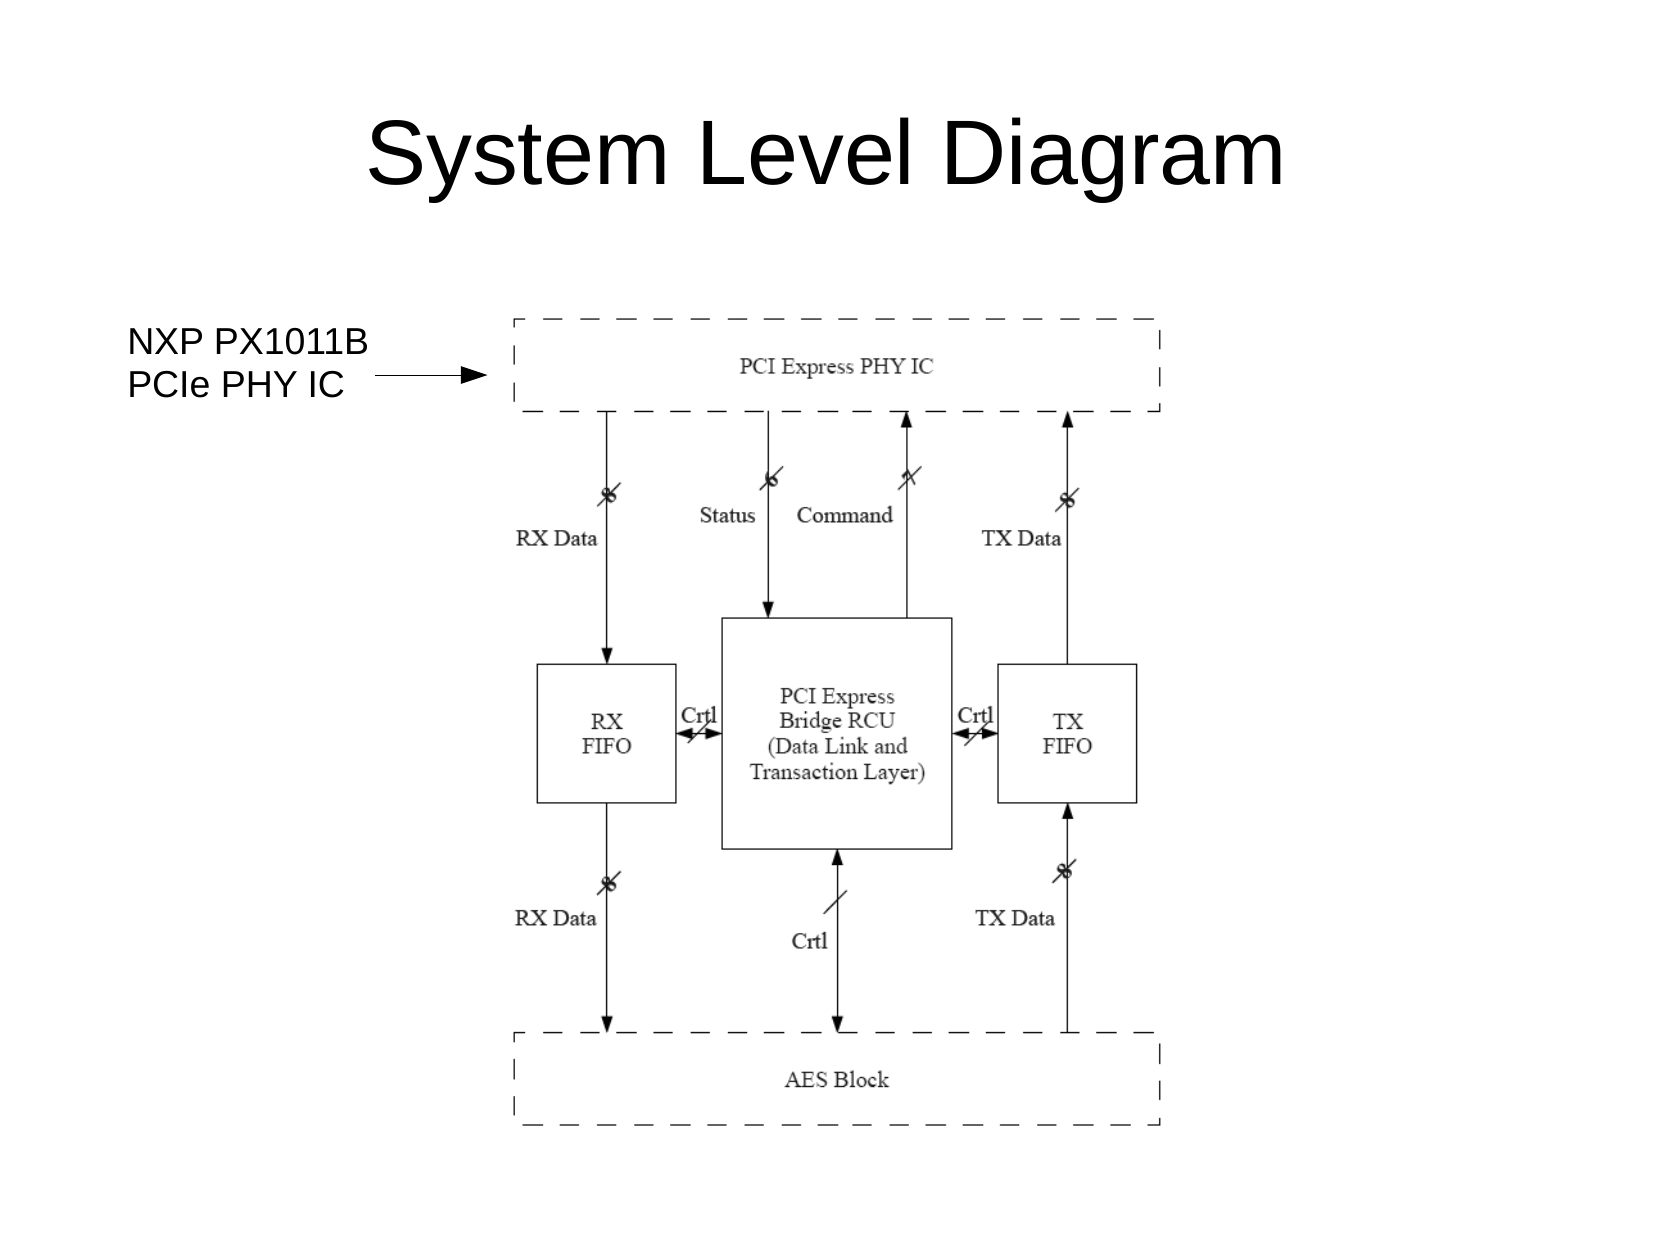

# System Level Diagram
NXP PX1011B PCIe PHY IC